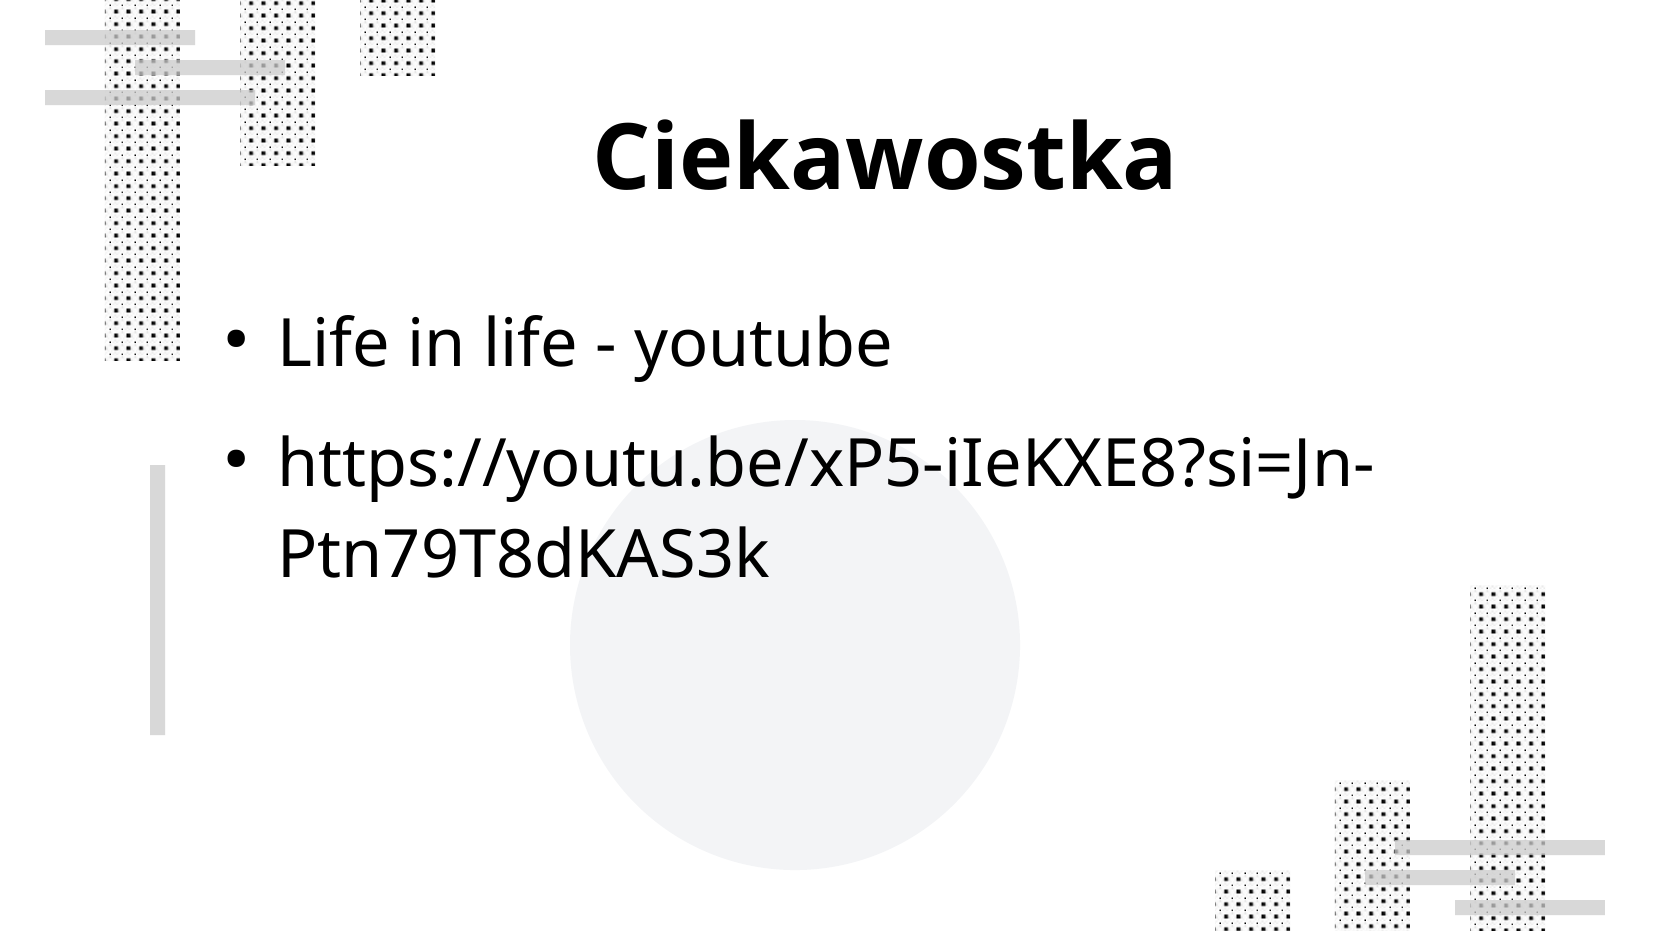

# Ciekawostka
Life in life - youtube
https://youtu.be/xP5-iIeKXE8?si=Jn-Ptn79T8dKAS3k